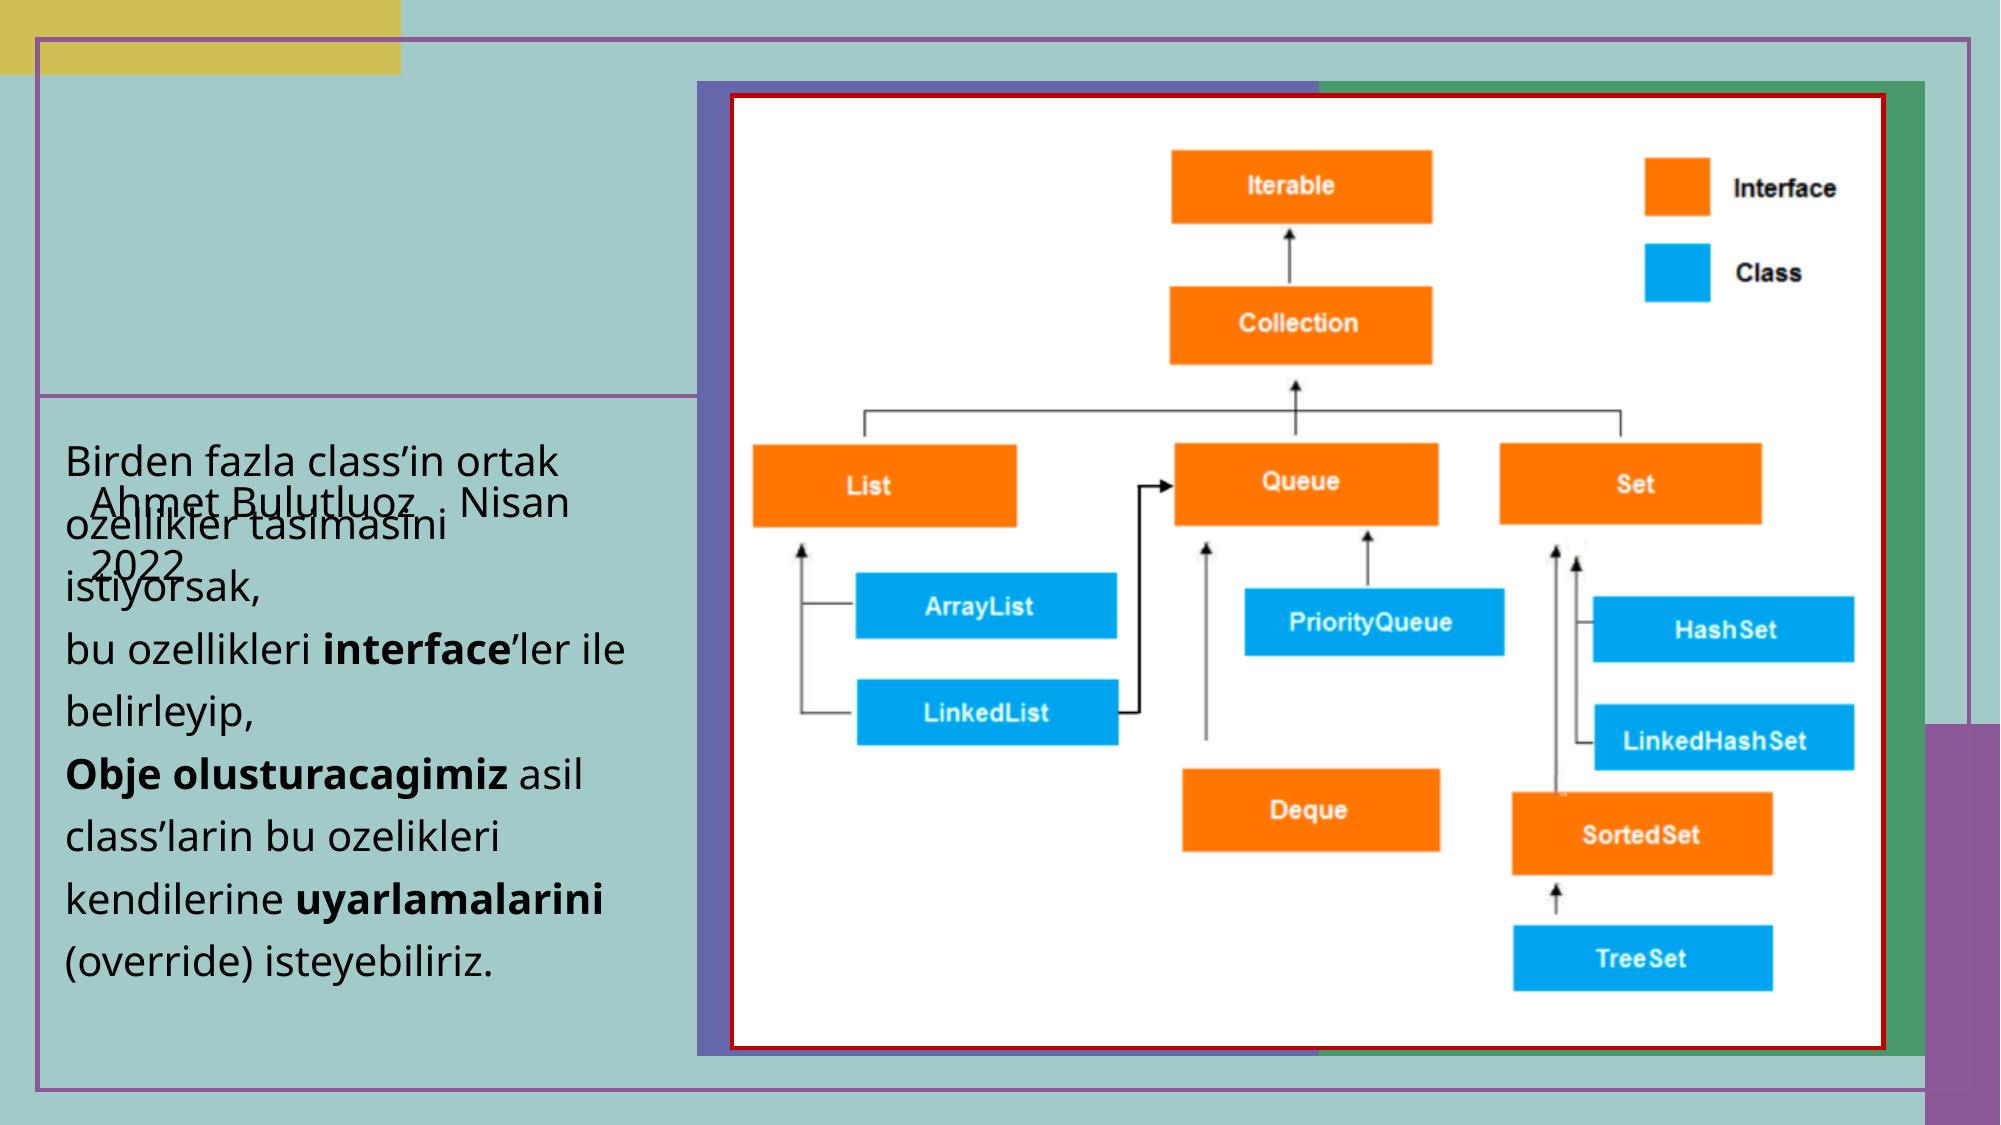

interfaces
Birden fazla class’in ortak ozellikler tasimasini istiyorsak,
bu ozellikleri interface’ler ile belirleyip,
Obje olusturacagimiz asil class’larin bu ozelikleri kendilerine uyarlamalarini (override) isteyebiliriz.
# Ahmet Bulutluoz Nisan 2022